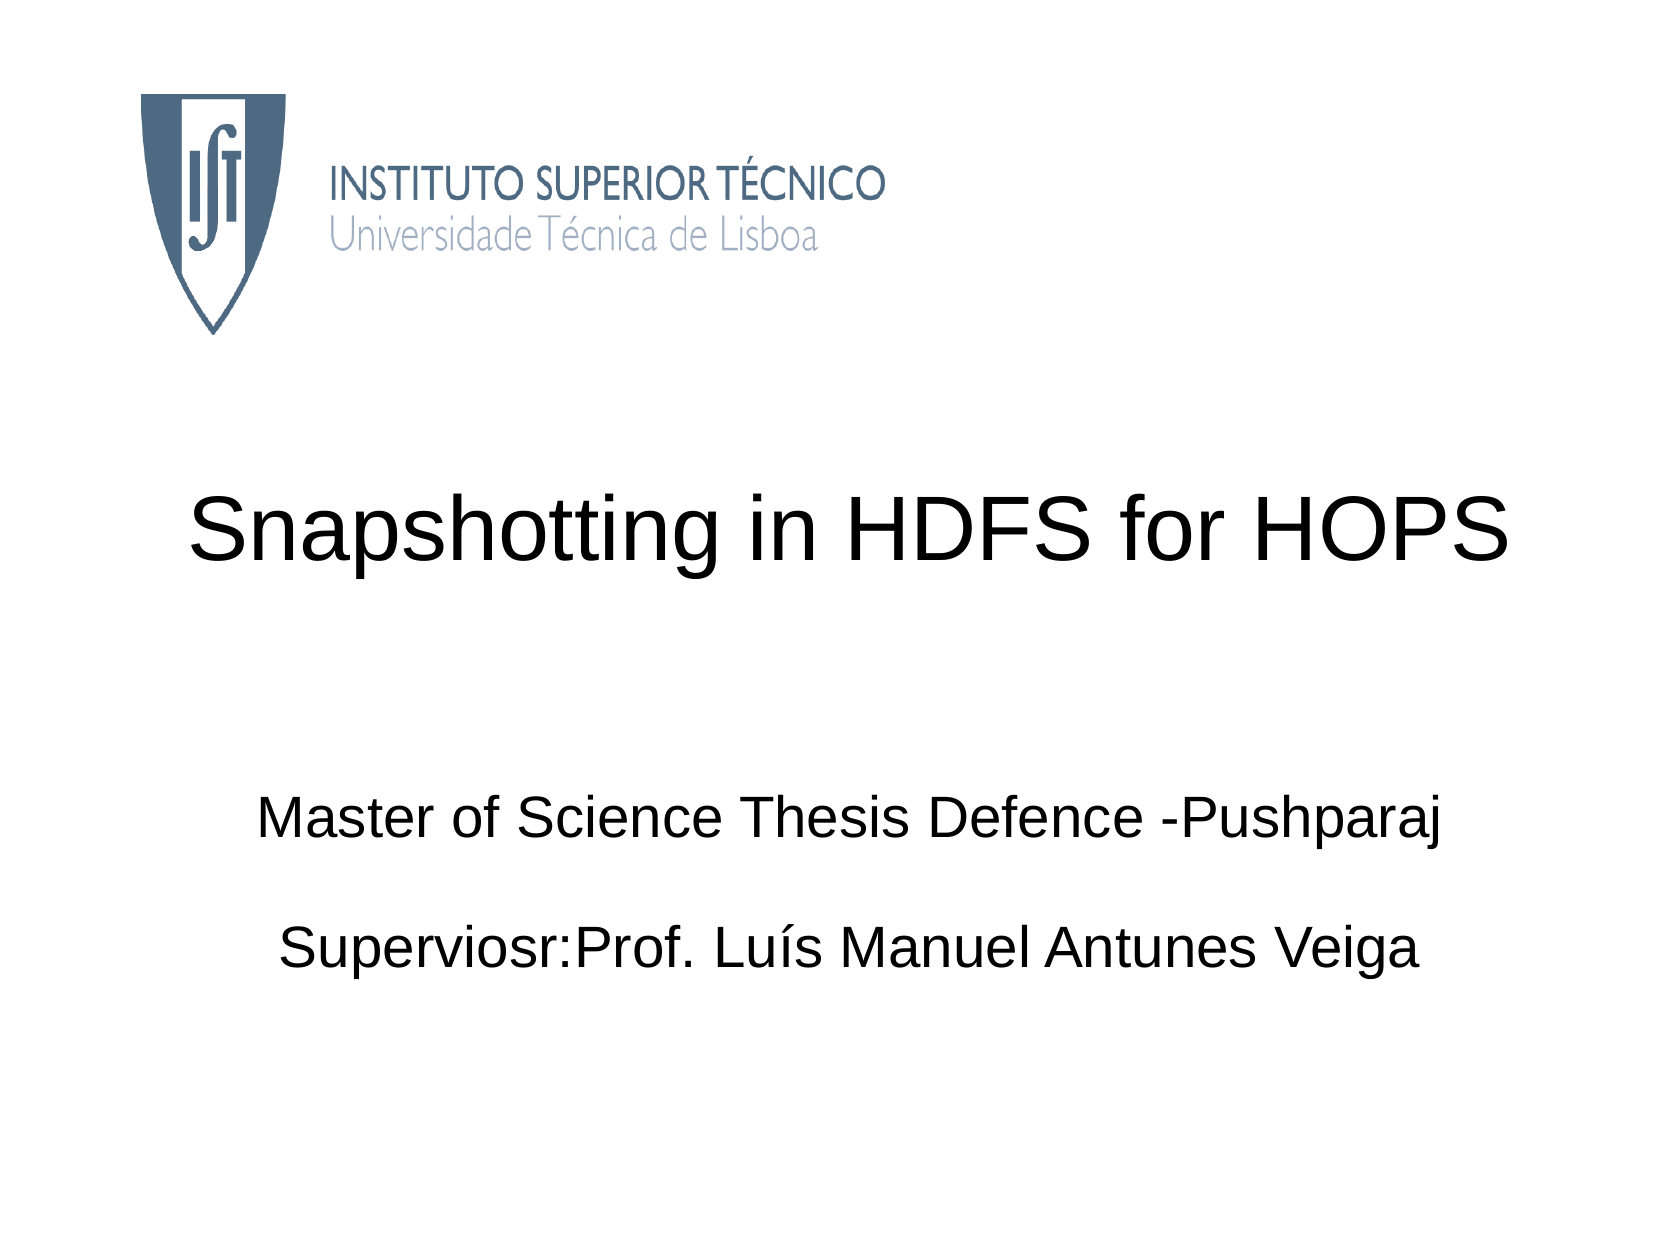

# Snapshotting in HDFS for HOPS Master of Science Thesis Defence -Pushparaj Superviosr:Prof. Luís Manuel Antunes Veiga